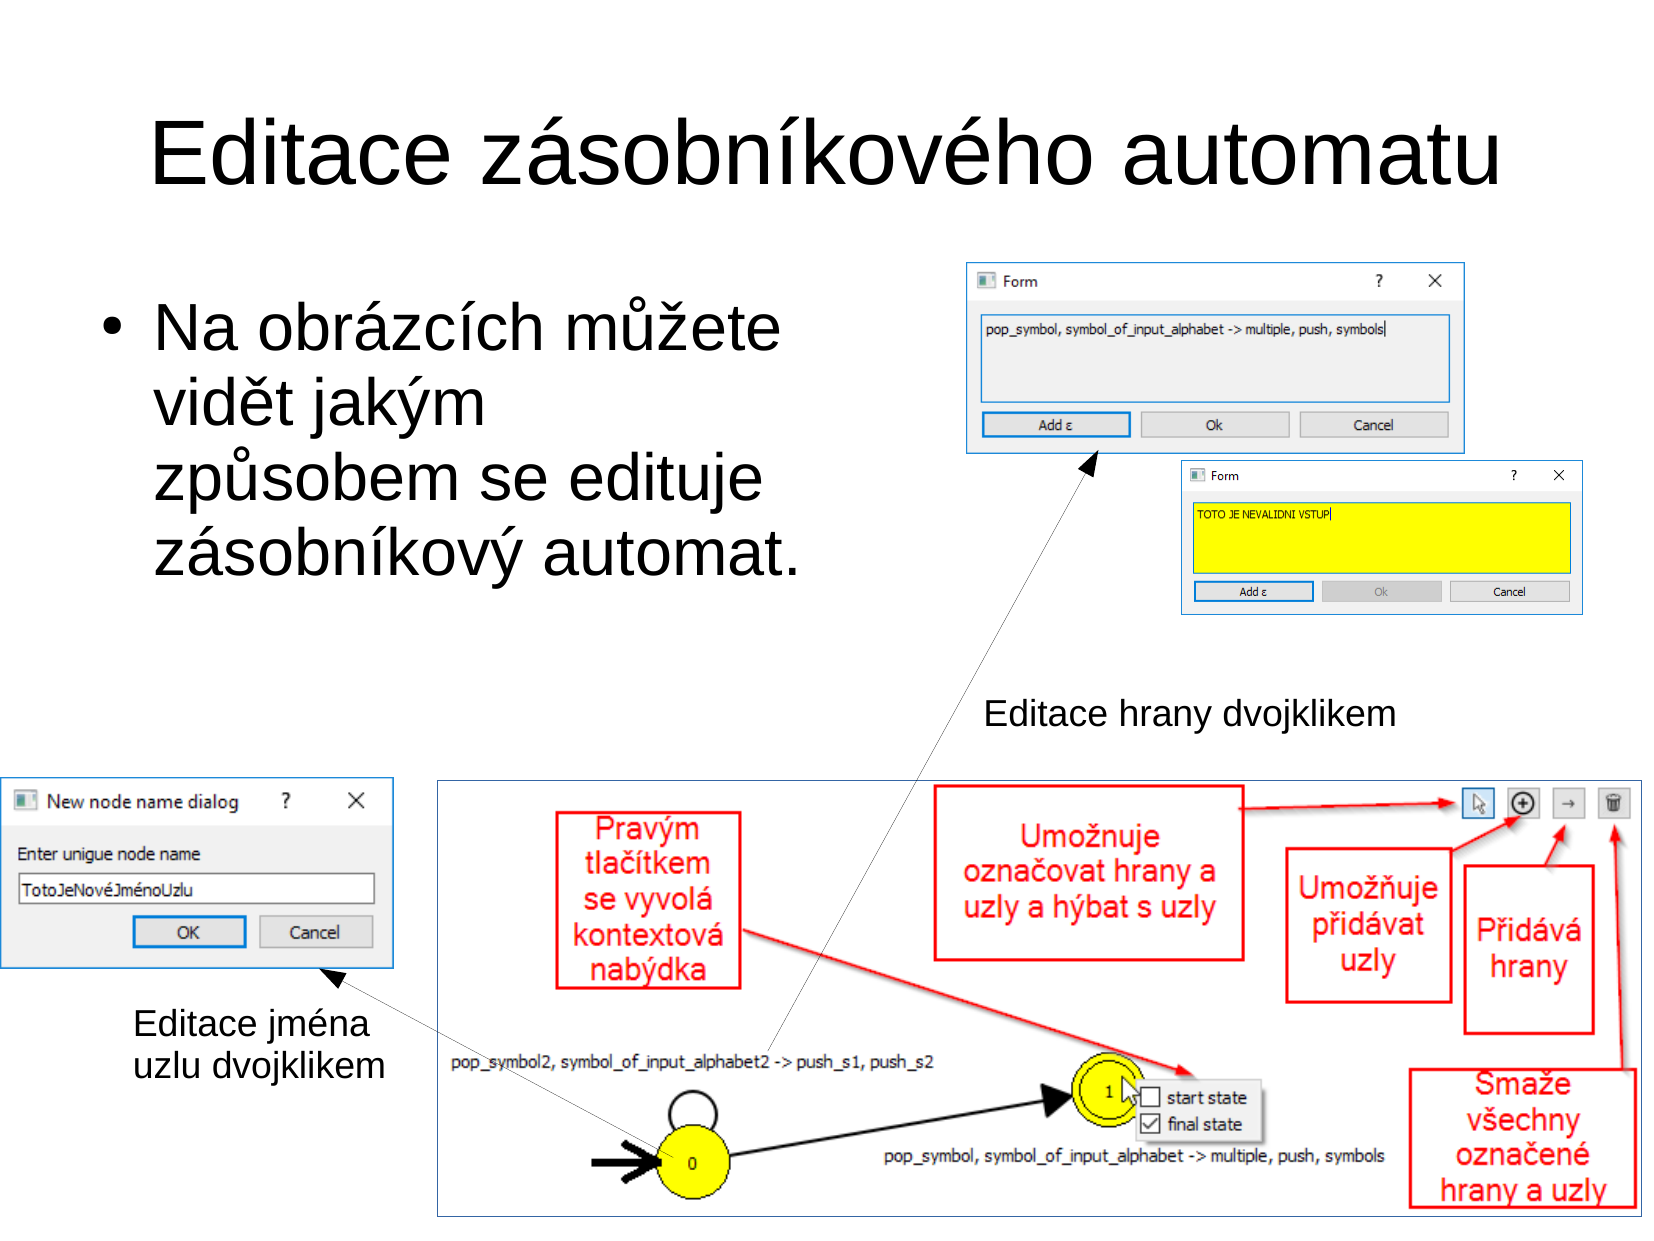

# Editace zásobníkového automatu
Na obrázcích můžete vidět jakým způsobem se edituje zásobníkový automat.
Editace hrany dvojklikem
Editace jména uzlu dvojklikem